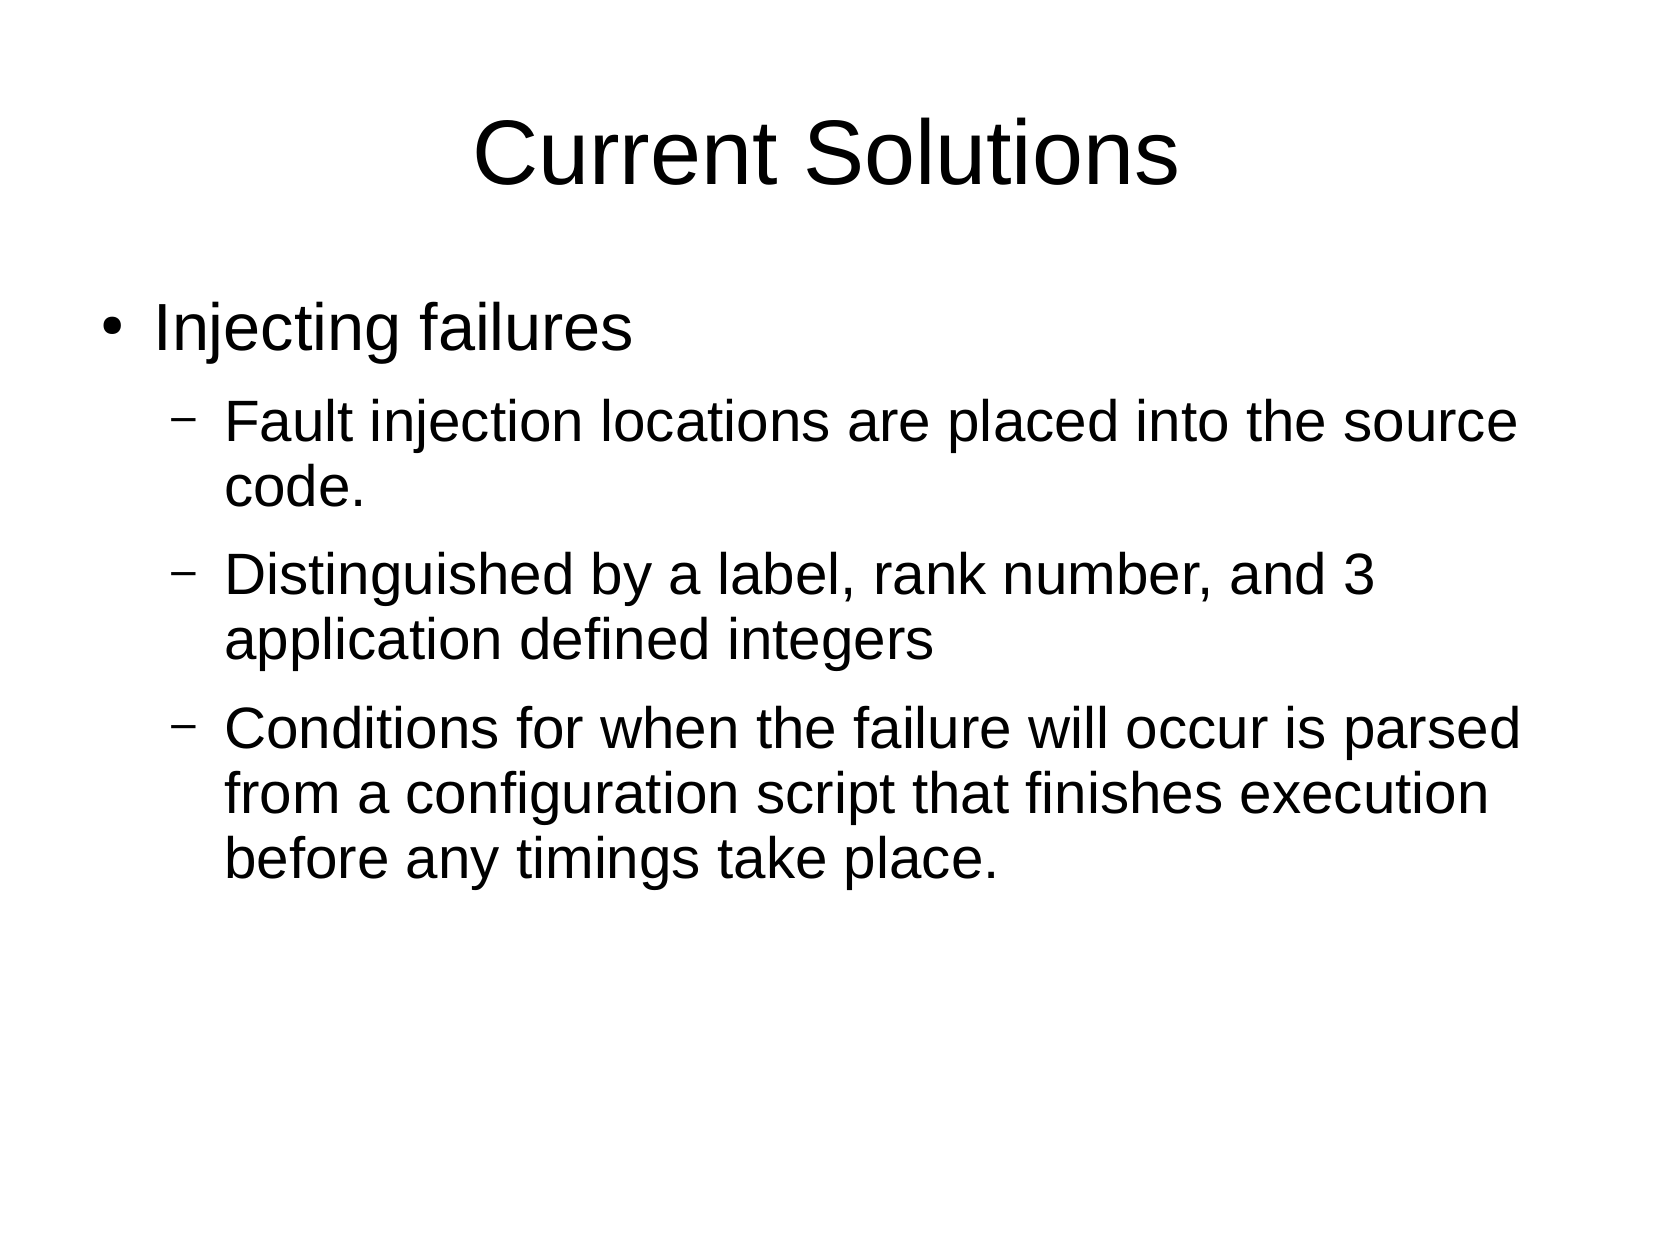

# Current Solutions
Injecting failures
Fault injection locations are placed into the source code.
Distinguished by a label, rank number, and 3 application defined integers
Conditions for when the failure will occur is parsed from a configuration script that finishes execution before any timings take place.